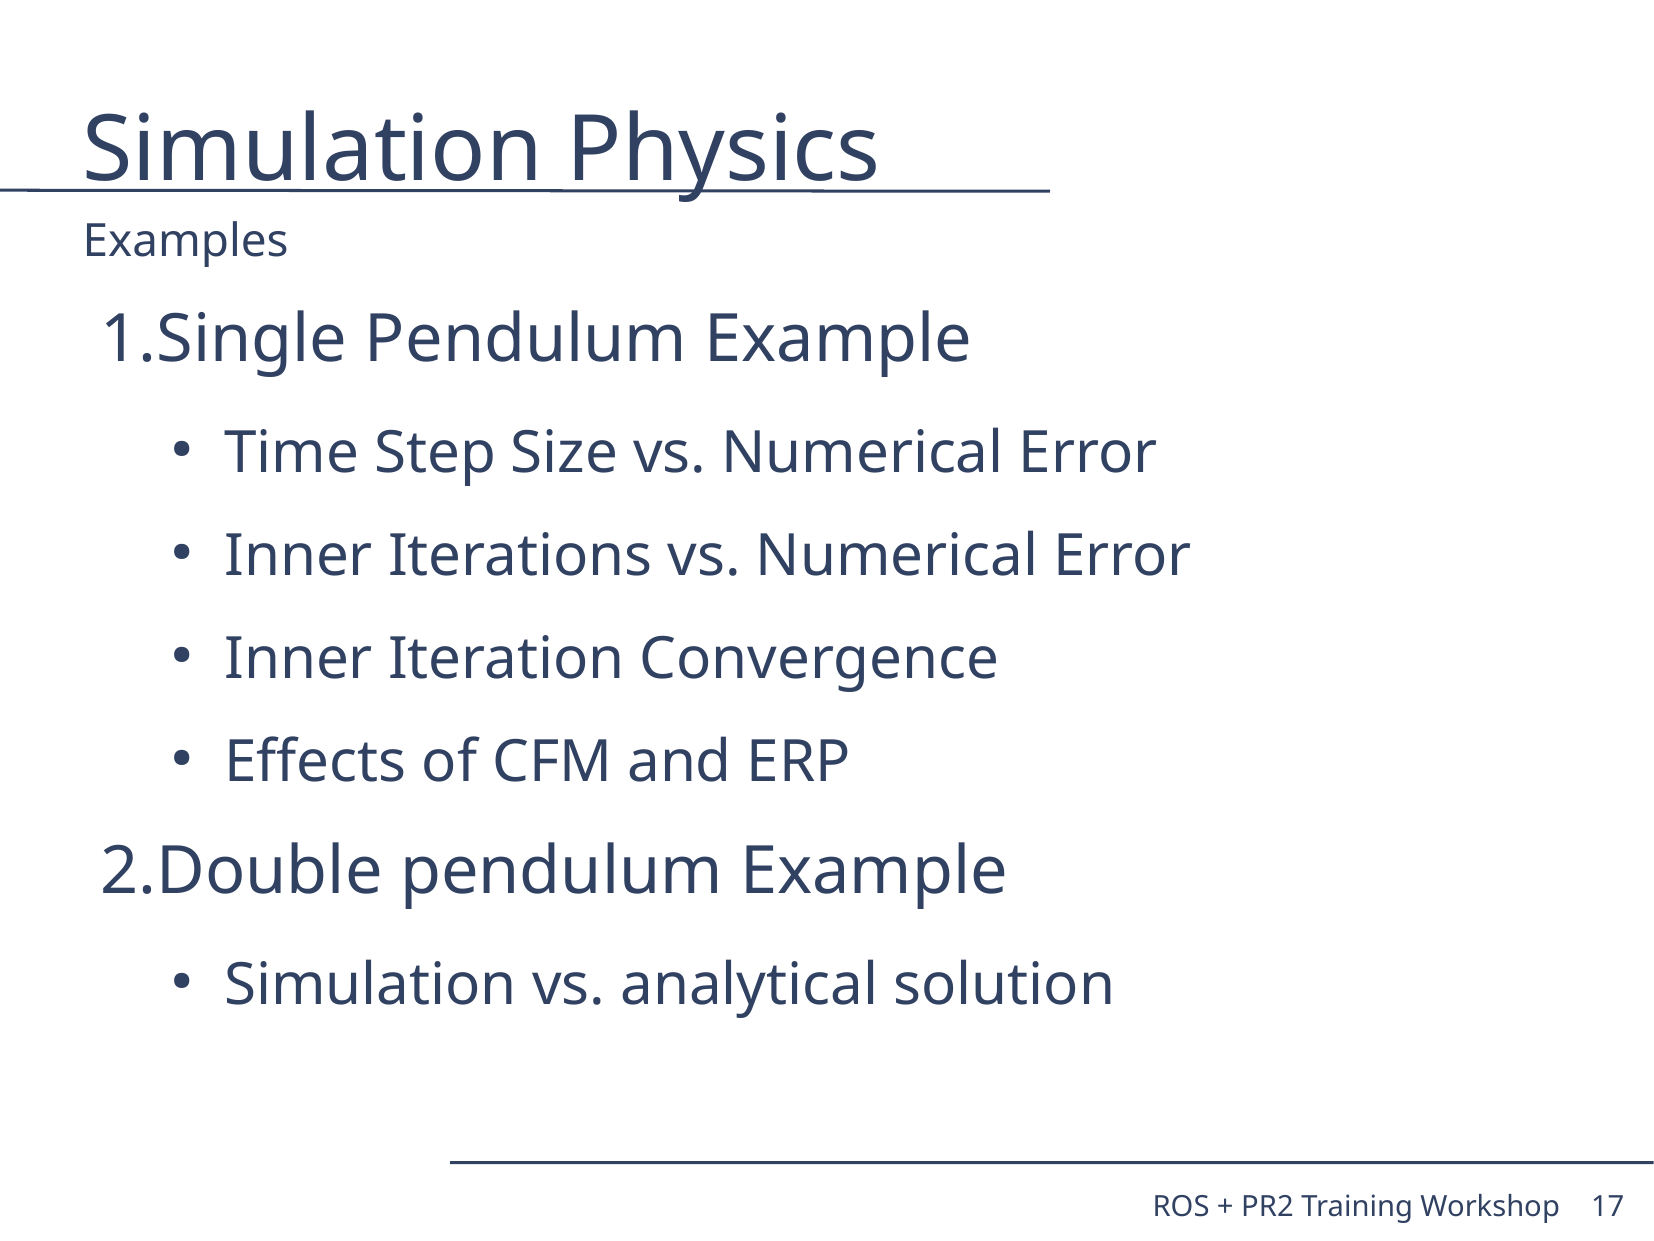

# Simulation Physics Examples
Single Pendulum Example
Time Step Size vs. Numerical Error
Inner Iterations vs. Numerical Error
Inner Iteration Convergence
Effects of CFM and ERP
Double pendulum Example
Simulation vs. analytical solution